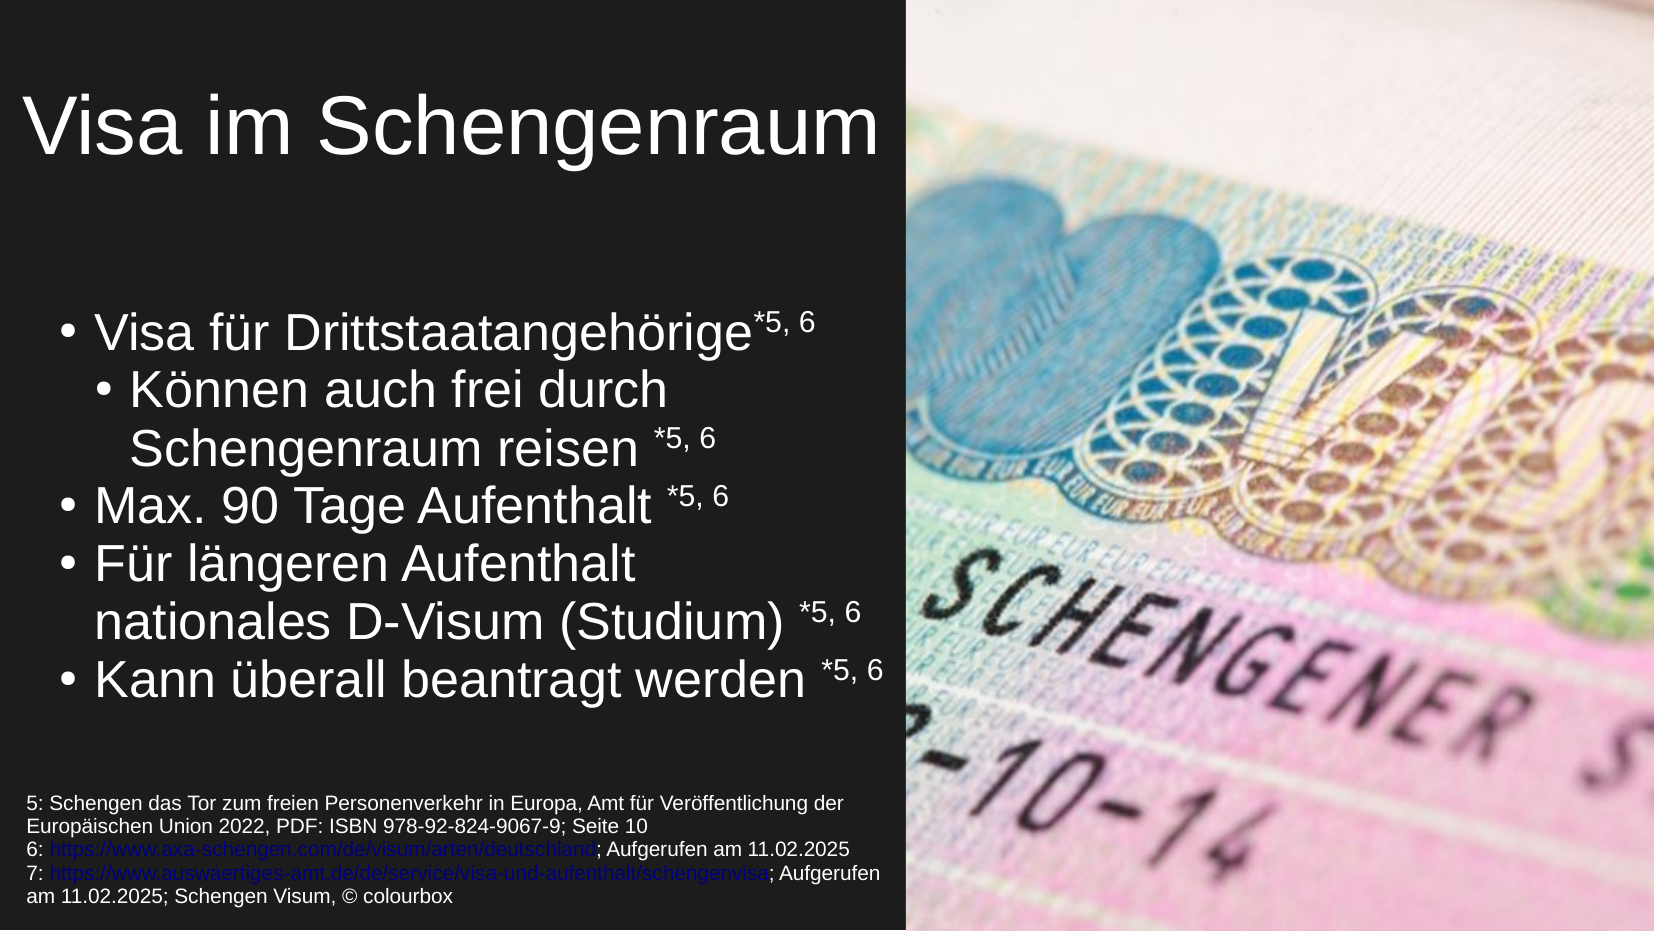

# Visa im Schengenraum
Visa für Drittstaatangehörige*5, 6
Können auch frei durch Schengenraum reisen *5, 6
Max. 90 Tage Aufenthalt *5, 6
Für längeren Aufenthalt nationales D-Visum (Studium) *5, 6
Kann überall beantragt werden *5, 6
5: Schengen das Tor zum freien Personenverkehr in Europa, Amt für Veröffentlichung der Europäischen Union 2022, PDF: ISBN 978-92-824-9067-9; Seite 10
6: https://www.axa-schengen.com/de/visum/arten/deutschland; Aufgerufen am 11.02.2025
7: https://www.auswaertiges-amt.de/de/service/visa-und-aufenthalt/schengenvisa; Aufgerufen am 11.02.2025; Schengen Visum, © colourbox